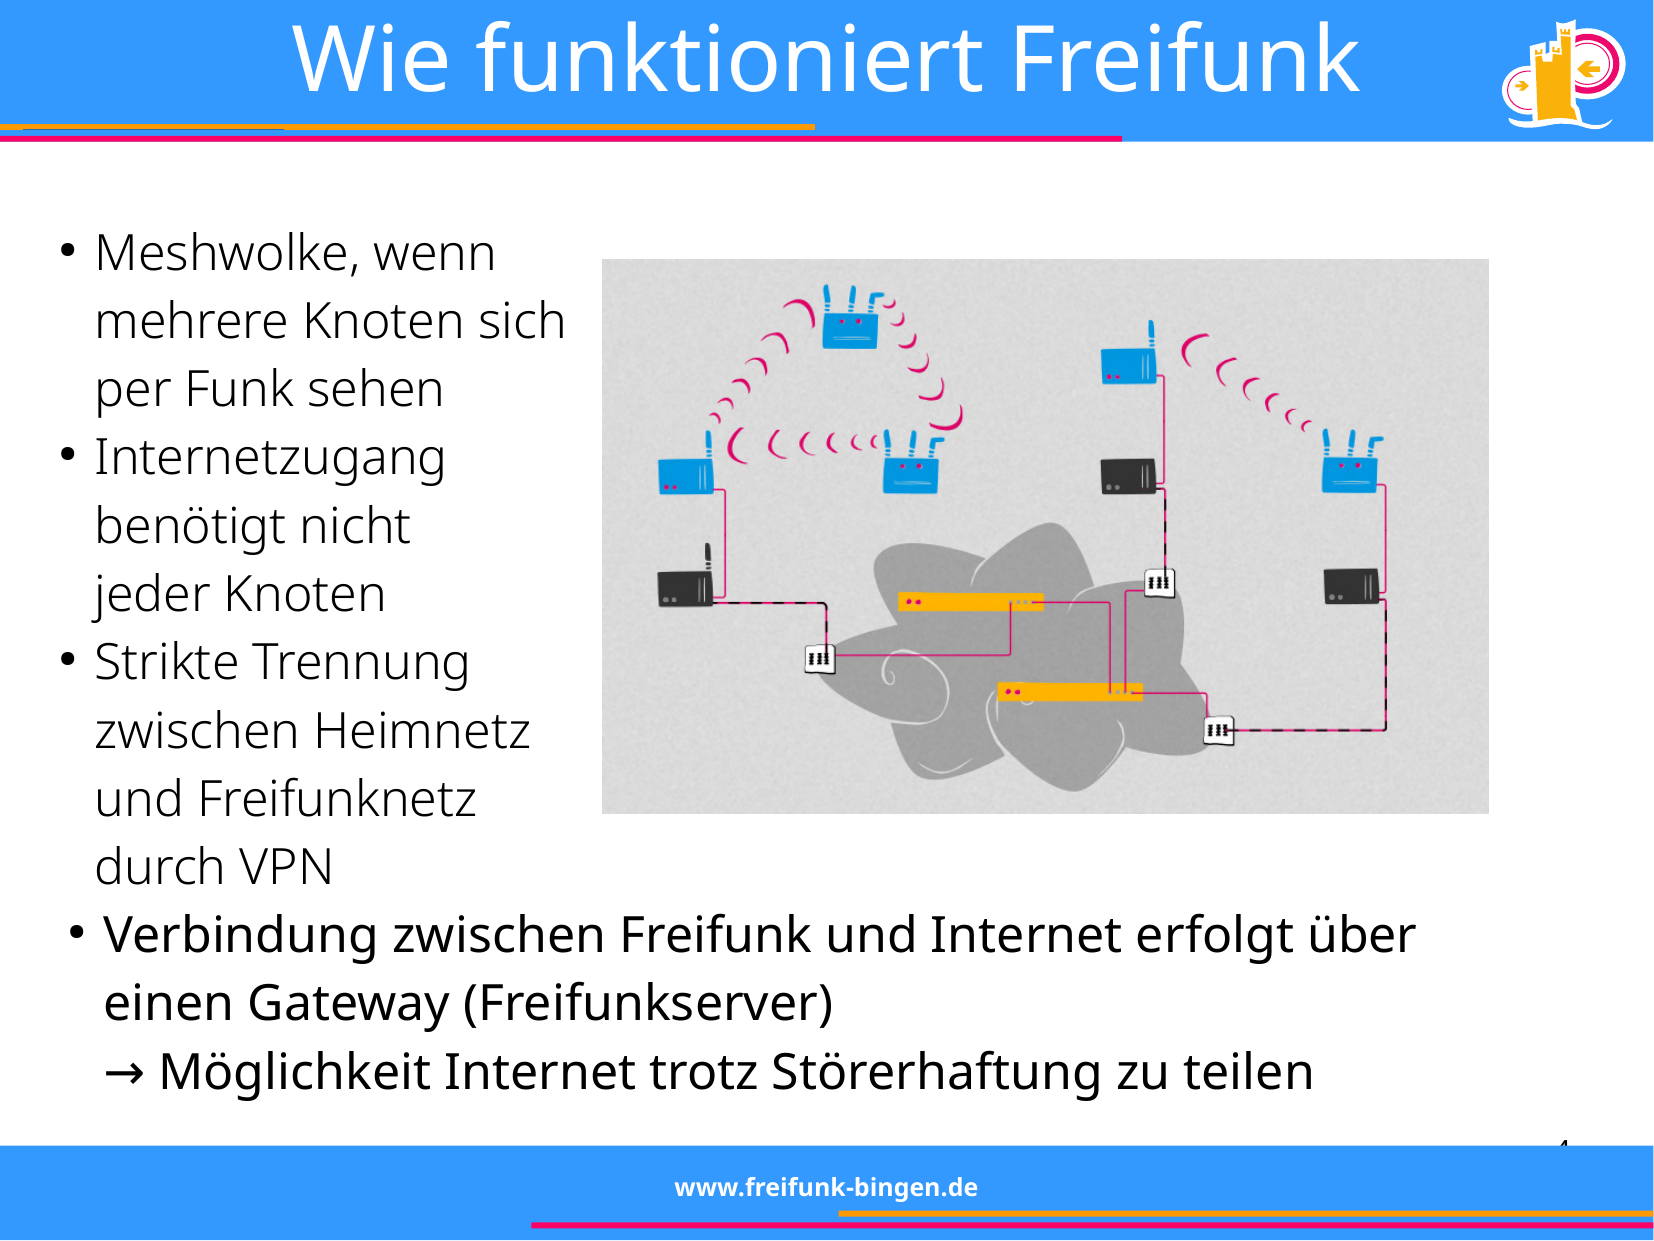

# Wie funktioniert Freifunk
Meshwolke, wenn
mehrere Knoten sich
per Funk sehen
Internetzugang
benötigt nicht
jeder Knoten
Strikte Trennung zwischen Heimnetz und Freifunknetz durch VPN
Verbindung zwischen Freifunk und Internet erfolgt über einen Gateway (Freifunkserver)
→ Möglichkeit Internet trotz Störerhaftung zu teilen
4
www.freifunk-bingen.de